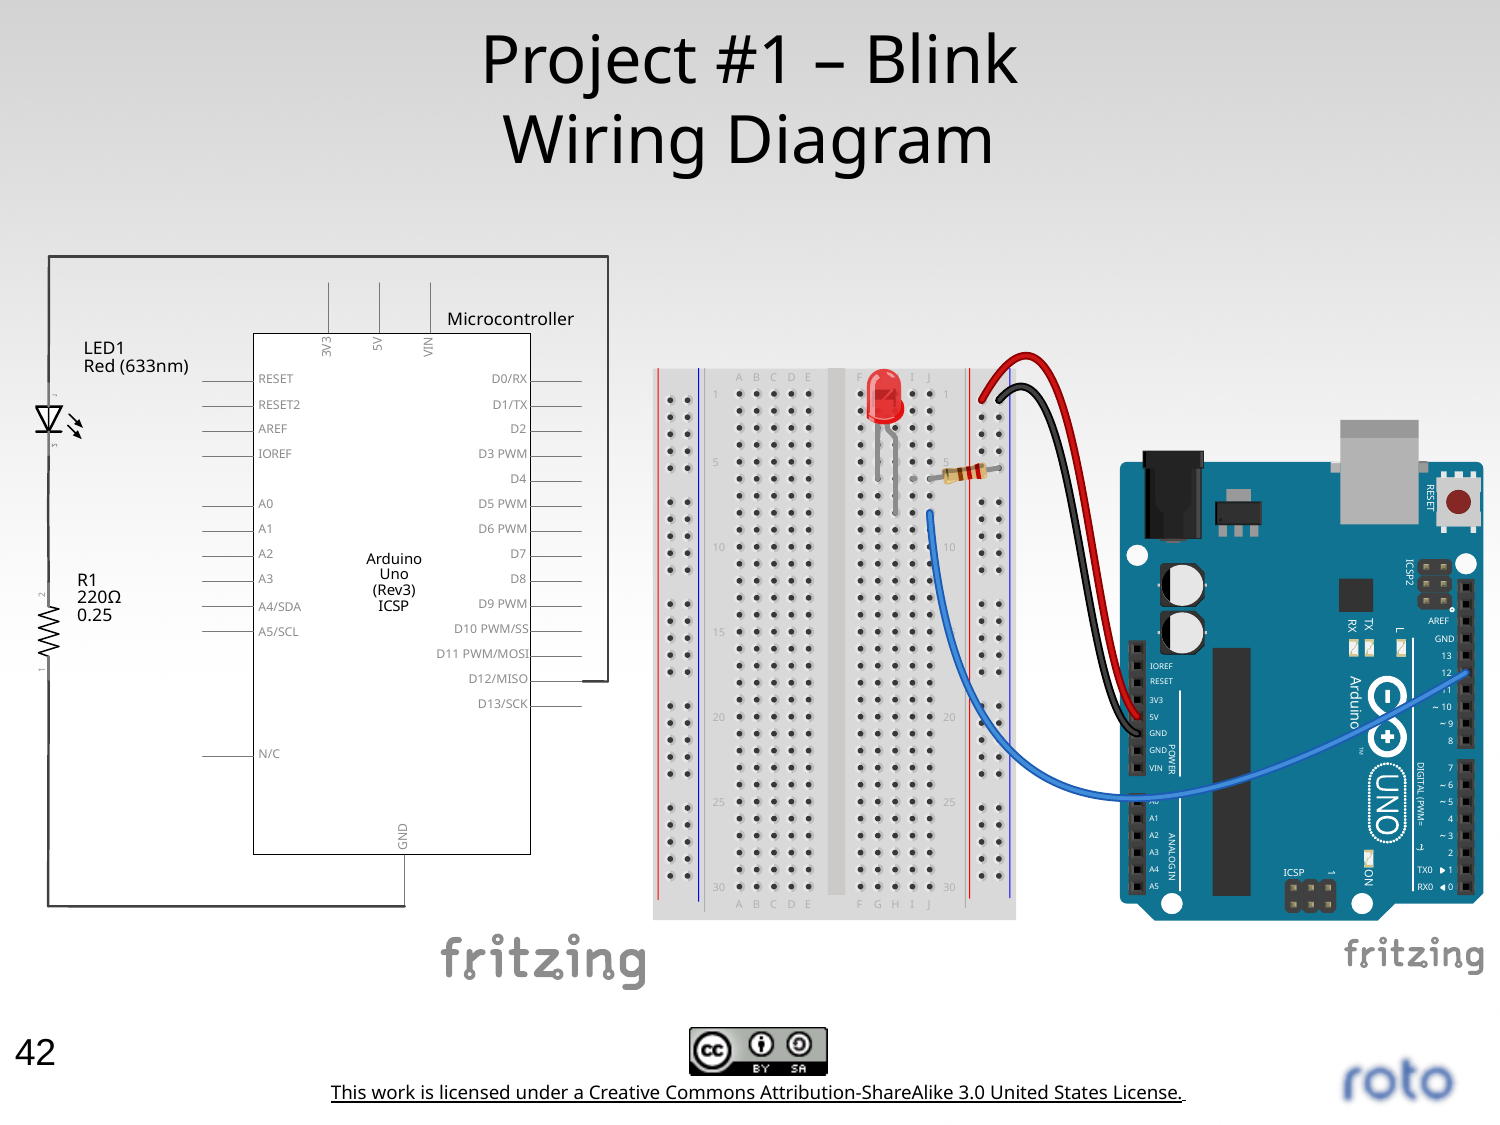

# Project #1 – Blink Wiring Diagram